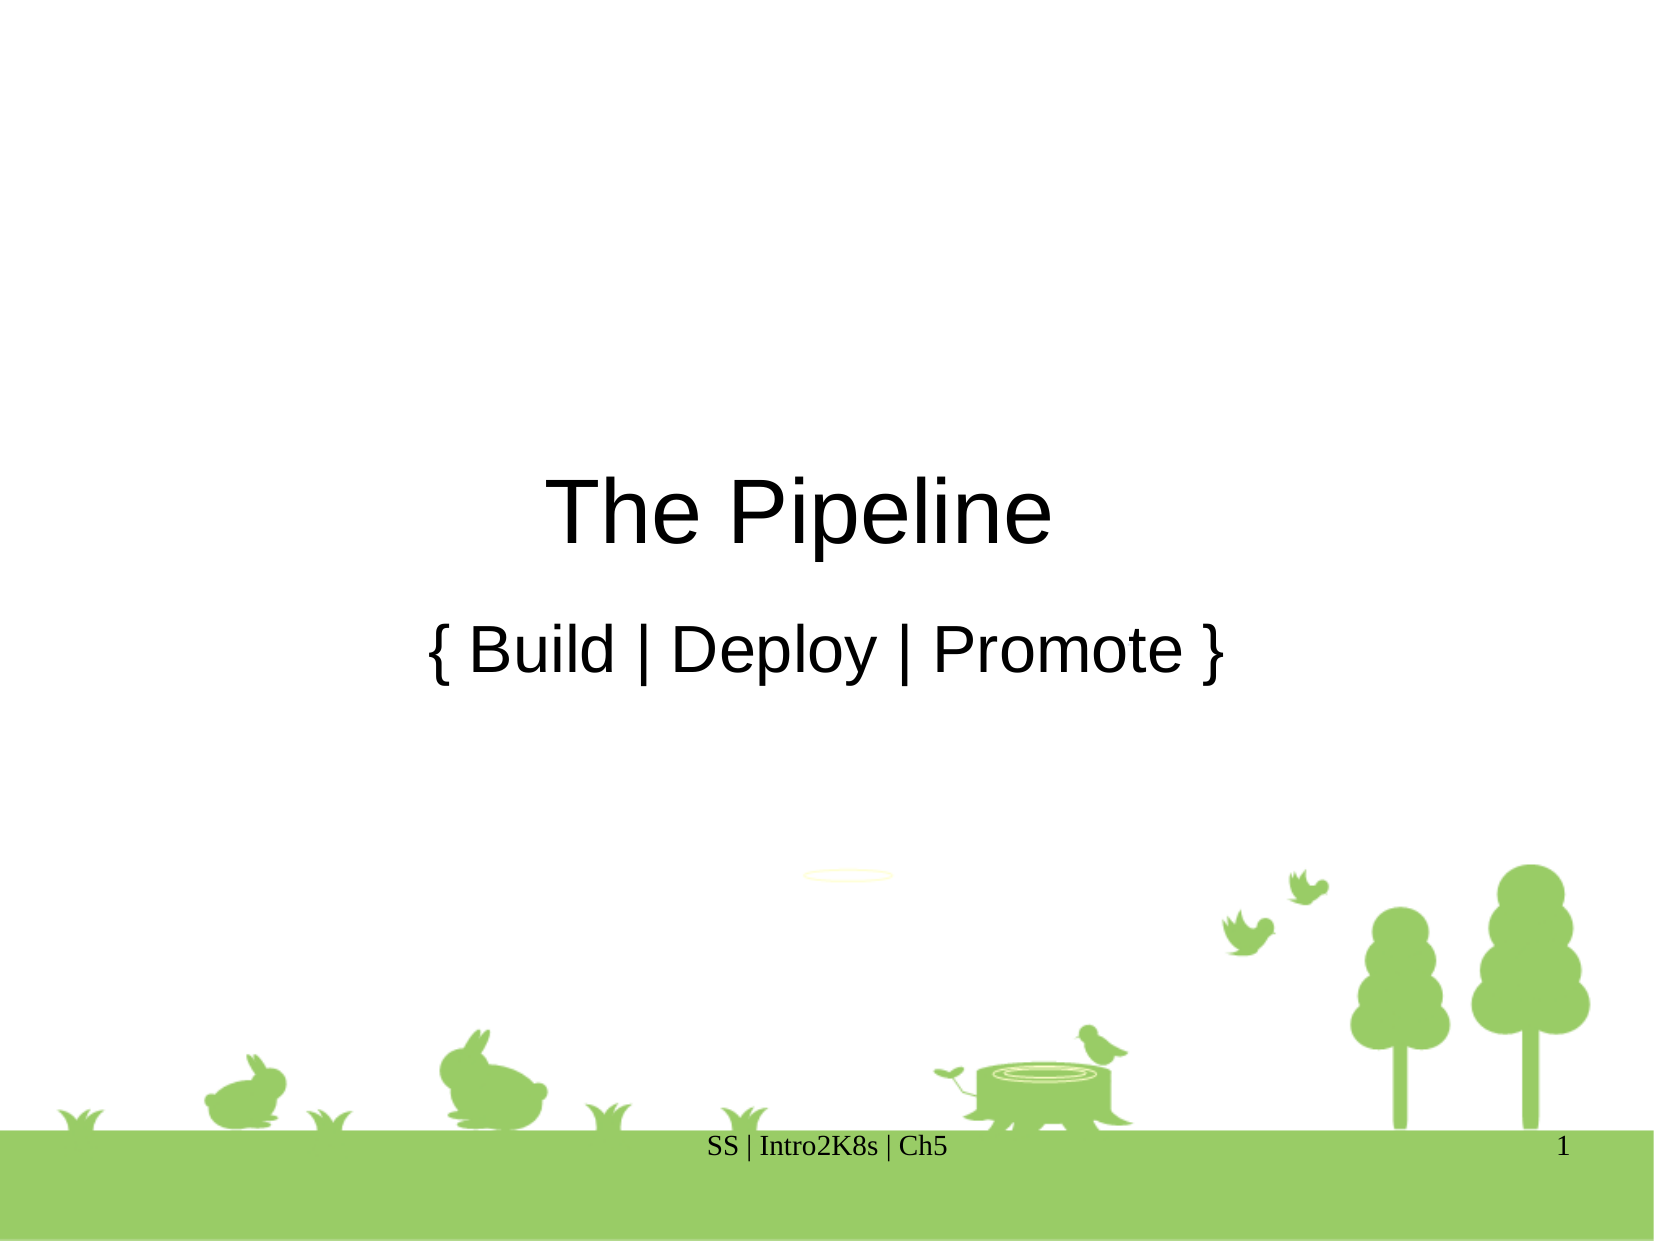

{ Build | Deploy | Promote }
# The Pipeline
SS | Intro2K8s | Ch5
1